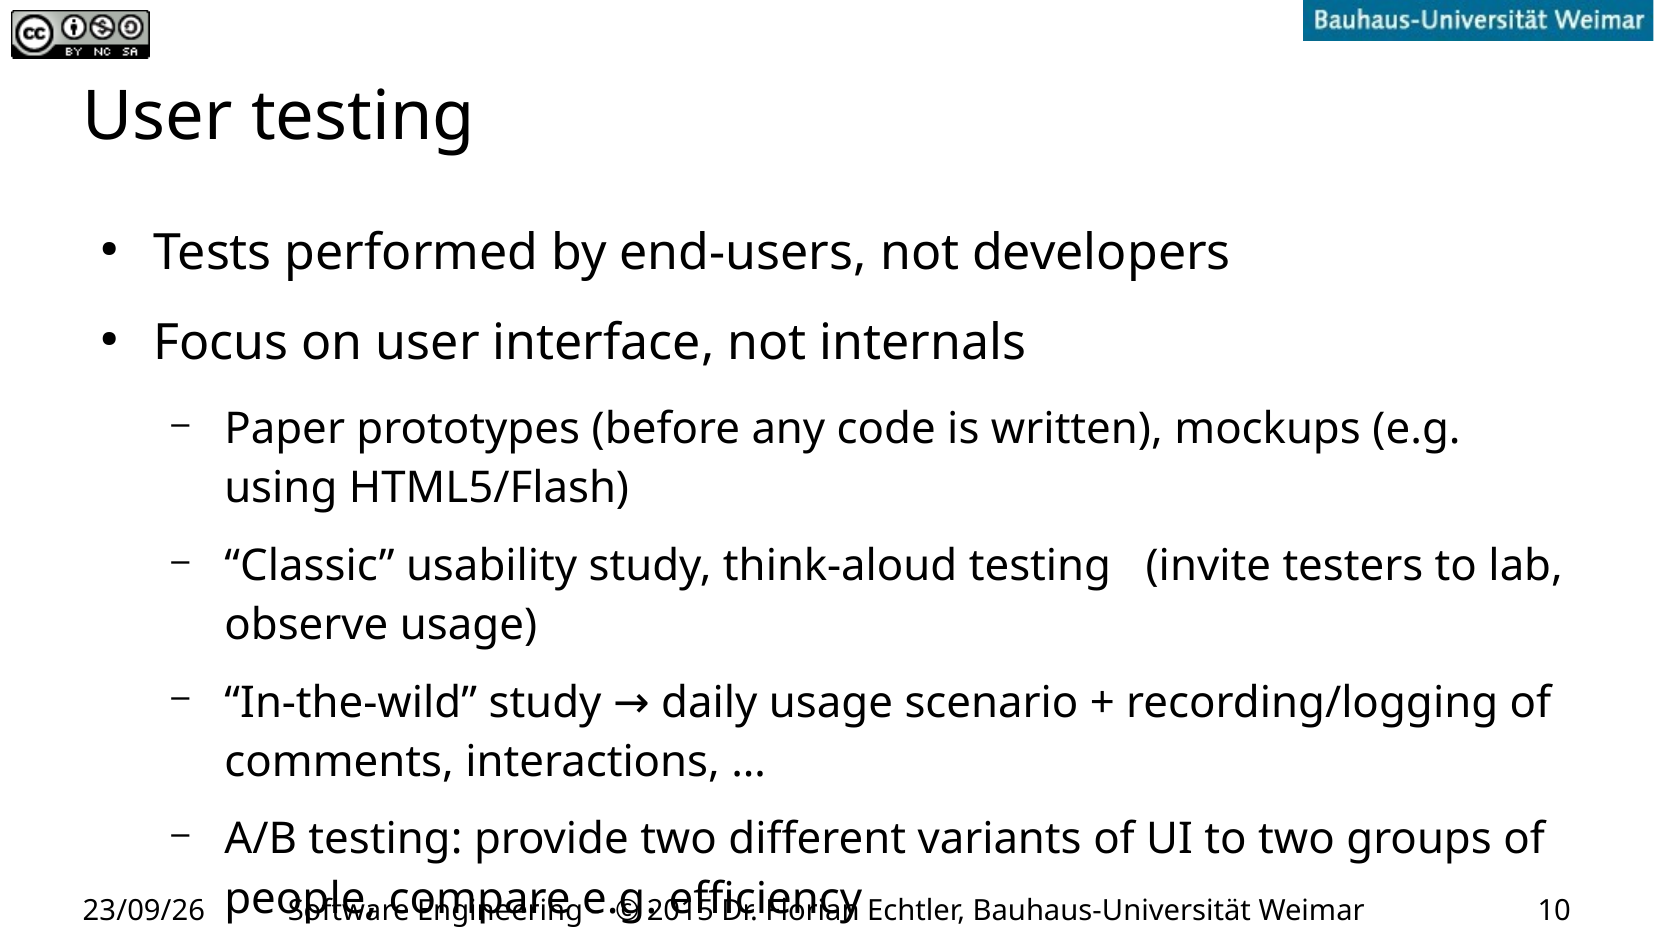

# User testing
Tests performed by end-users, not developers
Focus on user interface, not internals
Paper prototypes (before any code is written), mockups (e.g. using HTML5/Flash)
“Classic” usability study, think-aloud testing (invite testers to lab, observe usage)
“In-the-wild” study → daily usage scenario + recording/logging of comments, interactions, …
A/B testing: provide two different variants of UI to two groups of people, compare e.g. efficiency
Software Engineering - © 2015 Dr. Florian Echtler, Bauhaus-Universität Weimar
10